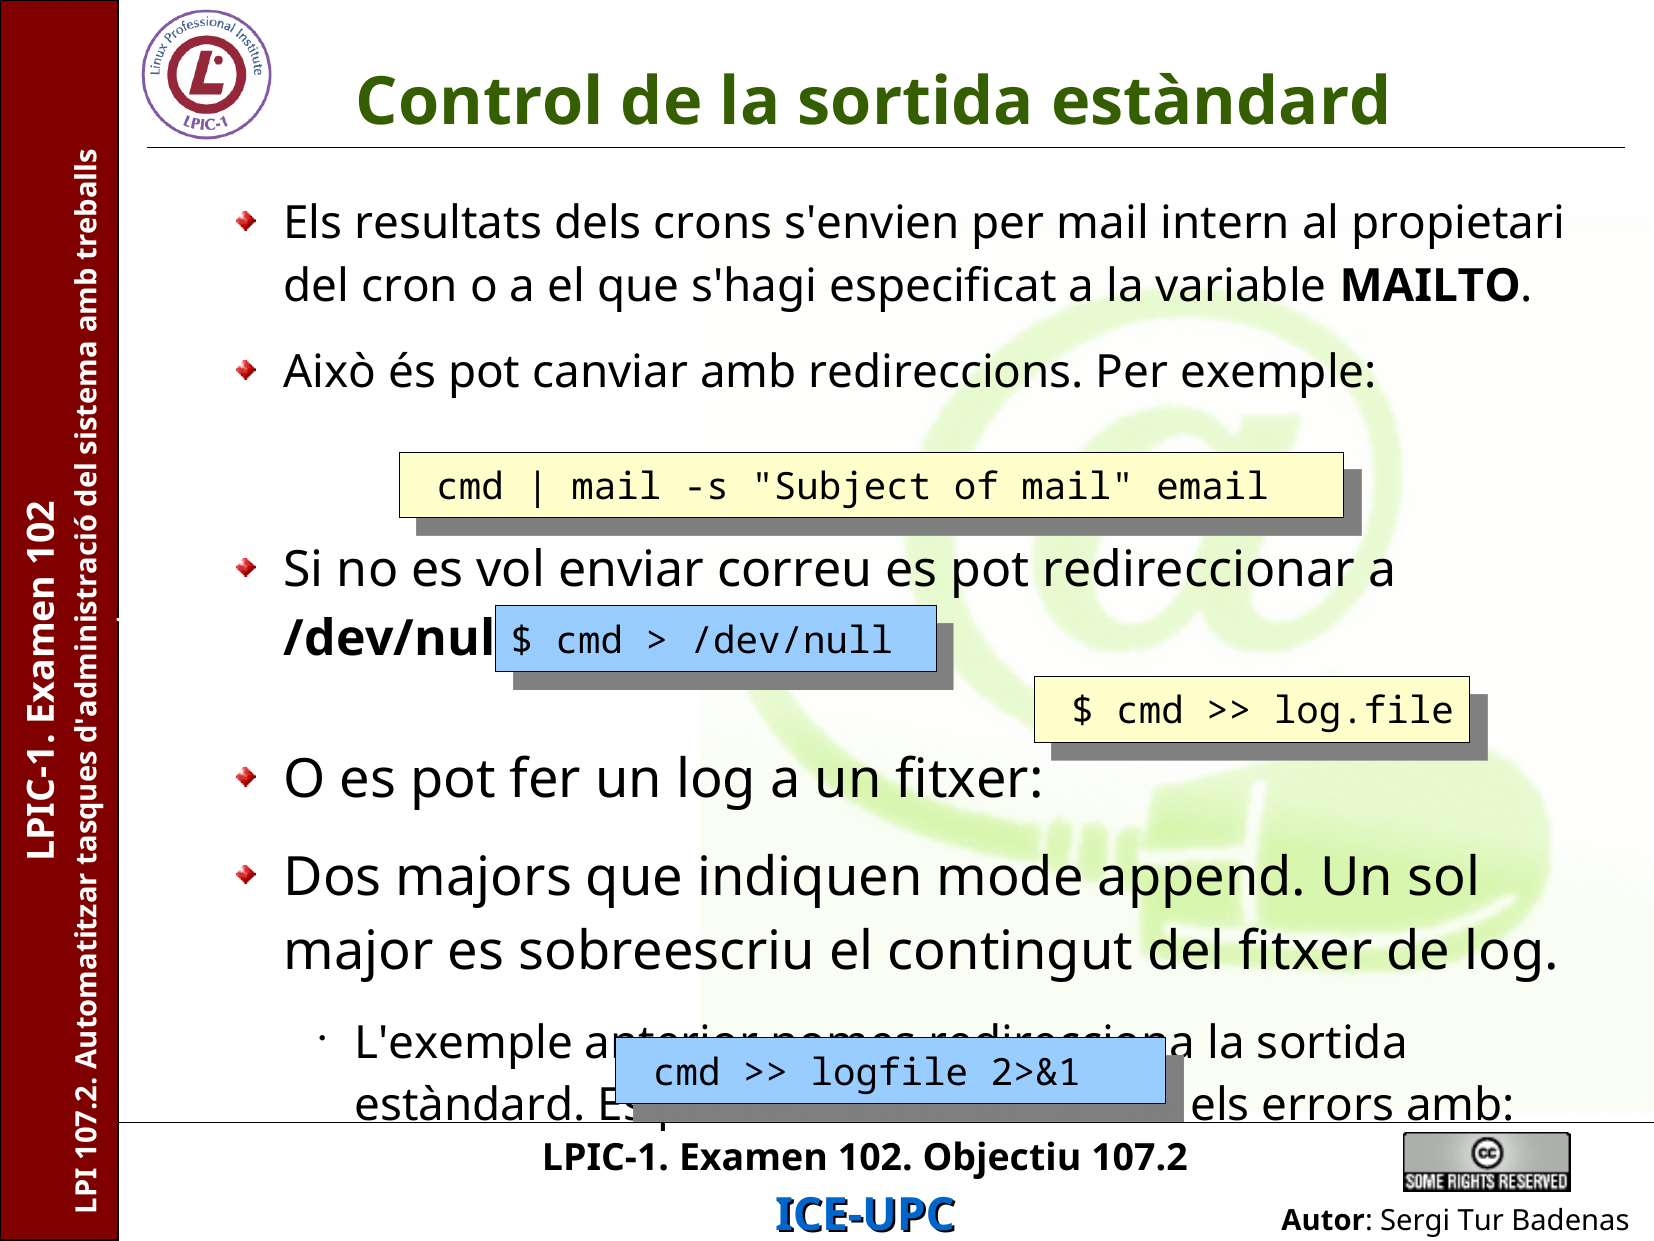

# Control de la sortida estàndard
Els resultats dels crons s'envien per mail intern al propietari del cron o a el que s'hagi especificat a la variable MAILTO.
Això és pot canviar amb redireccions. Per exemple:
Si no es vol enviar correu es pot redireccionar a /dev/null:
O es pot fer un log a un fitxer:
Dos majors que indiquen mode append. Un sol major es sobreescriu el contingut del fitxer de log.
L'exemple anterior nomes redirecciona la sortida estàndard. Es pot redireccionar també els errors amb:
 cmd | mail -s "Subject of mail" email
$ cmd > /dev/null
 $ cmd >> log.file
 cmd >> logfile 2>&1